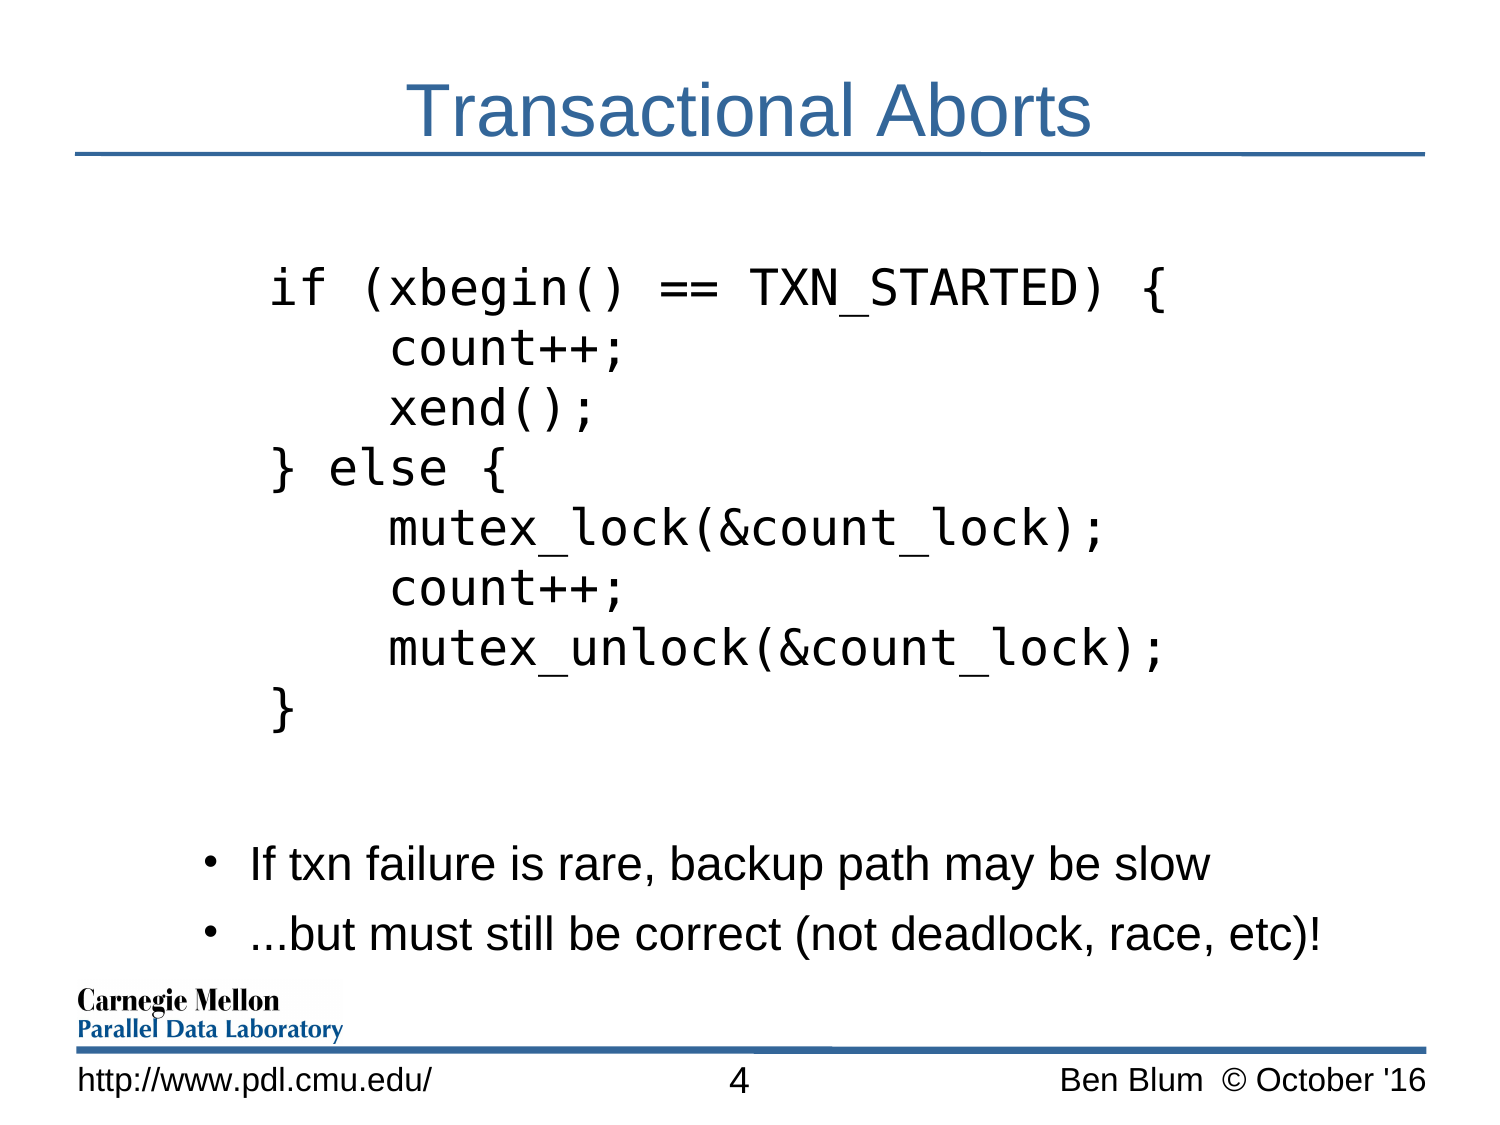

# Transactional Aborts
If txn failure is rare, backup path may be slow
...but must still be correct (not deadlock, race, etc)!
if (xbegin() == TXN_STARTED) {
 count++;
 xend();
} else {
 mutex_lock(&count_lock);
 count++;
 mutex_unlock(&count_lock);
}
4